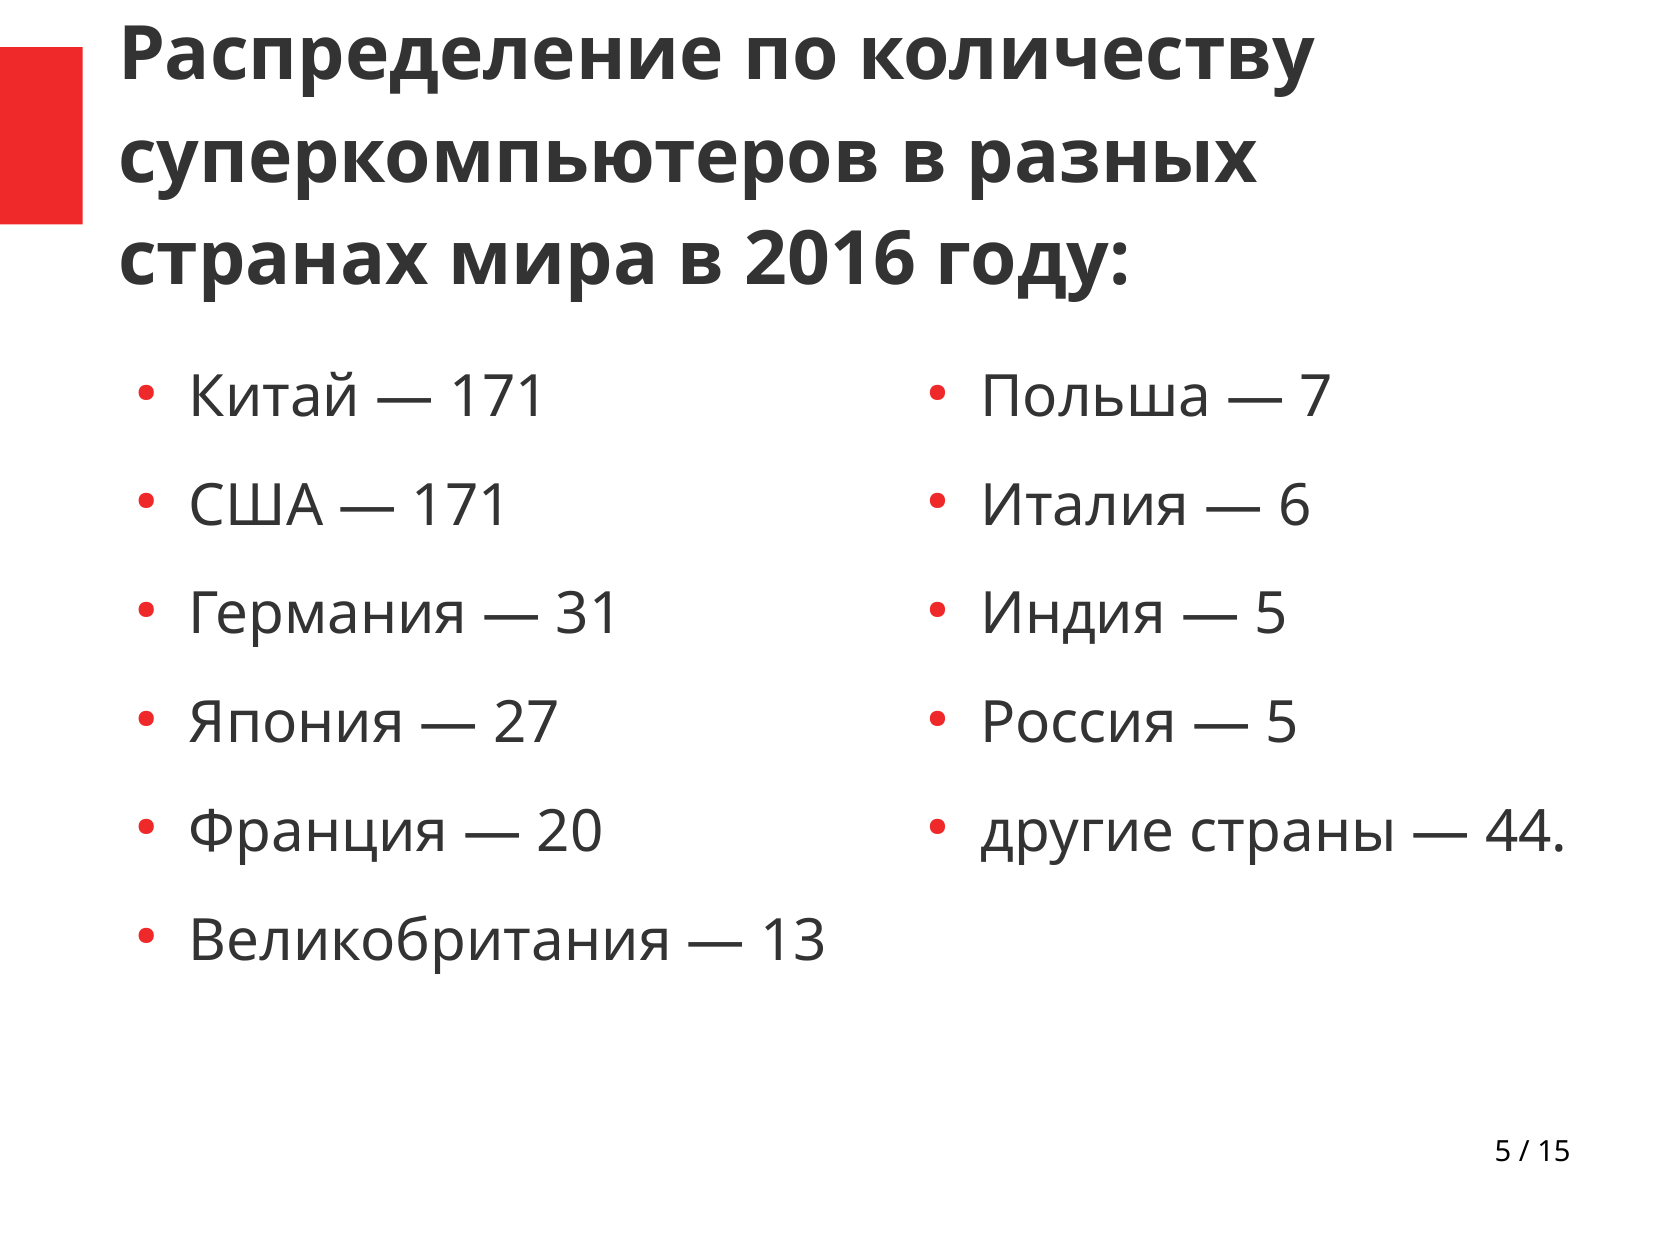

# Распределение по количеству суперкомпьютеров в разных странах мира в 2016 году:
Китай — 171
США — 171
Германия — 31
Япония — 27
Франция — 20
Великобритания — 13
Польша — 7
Италия — 6
Индия — 5
Россия — 5
другие страны — 44.
5